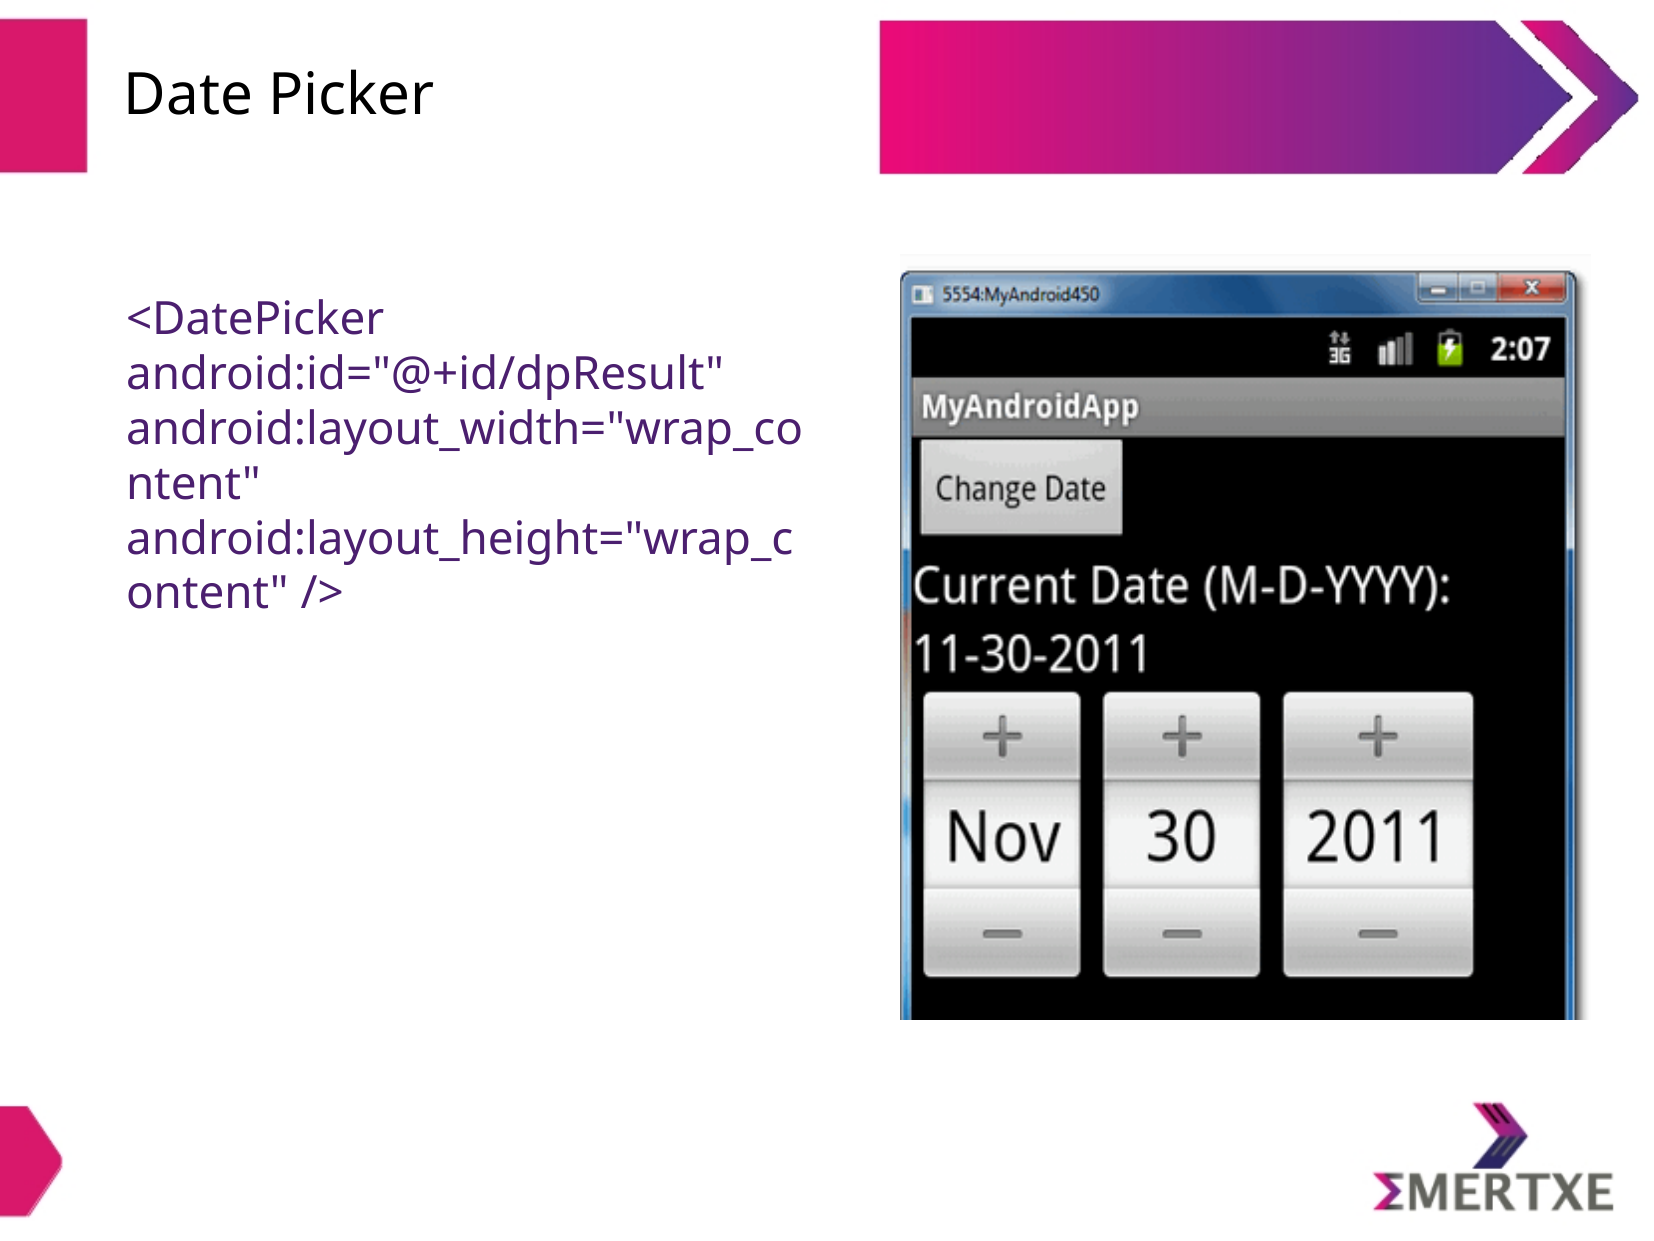

# Date Picker
<DatePicker android:id="@+id/dpResult" android:layout_width="wrap_content" android:layout_height="wrap_content" />